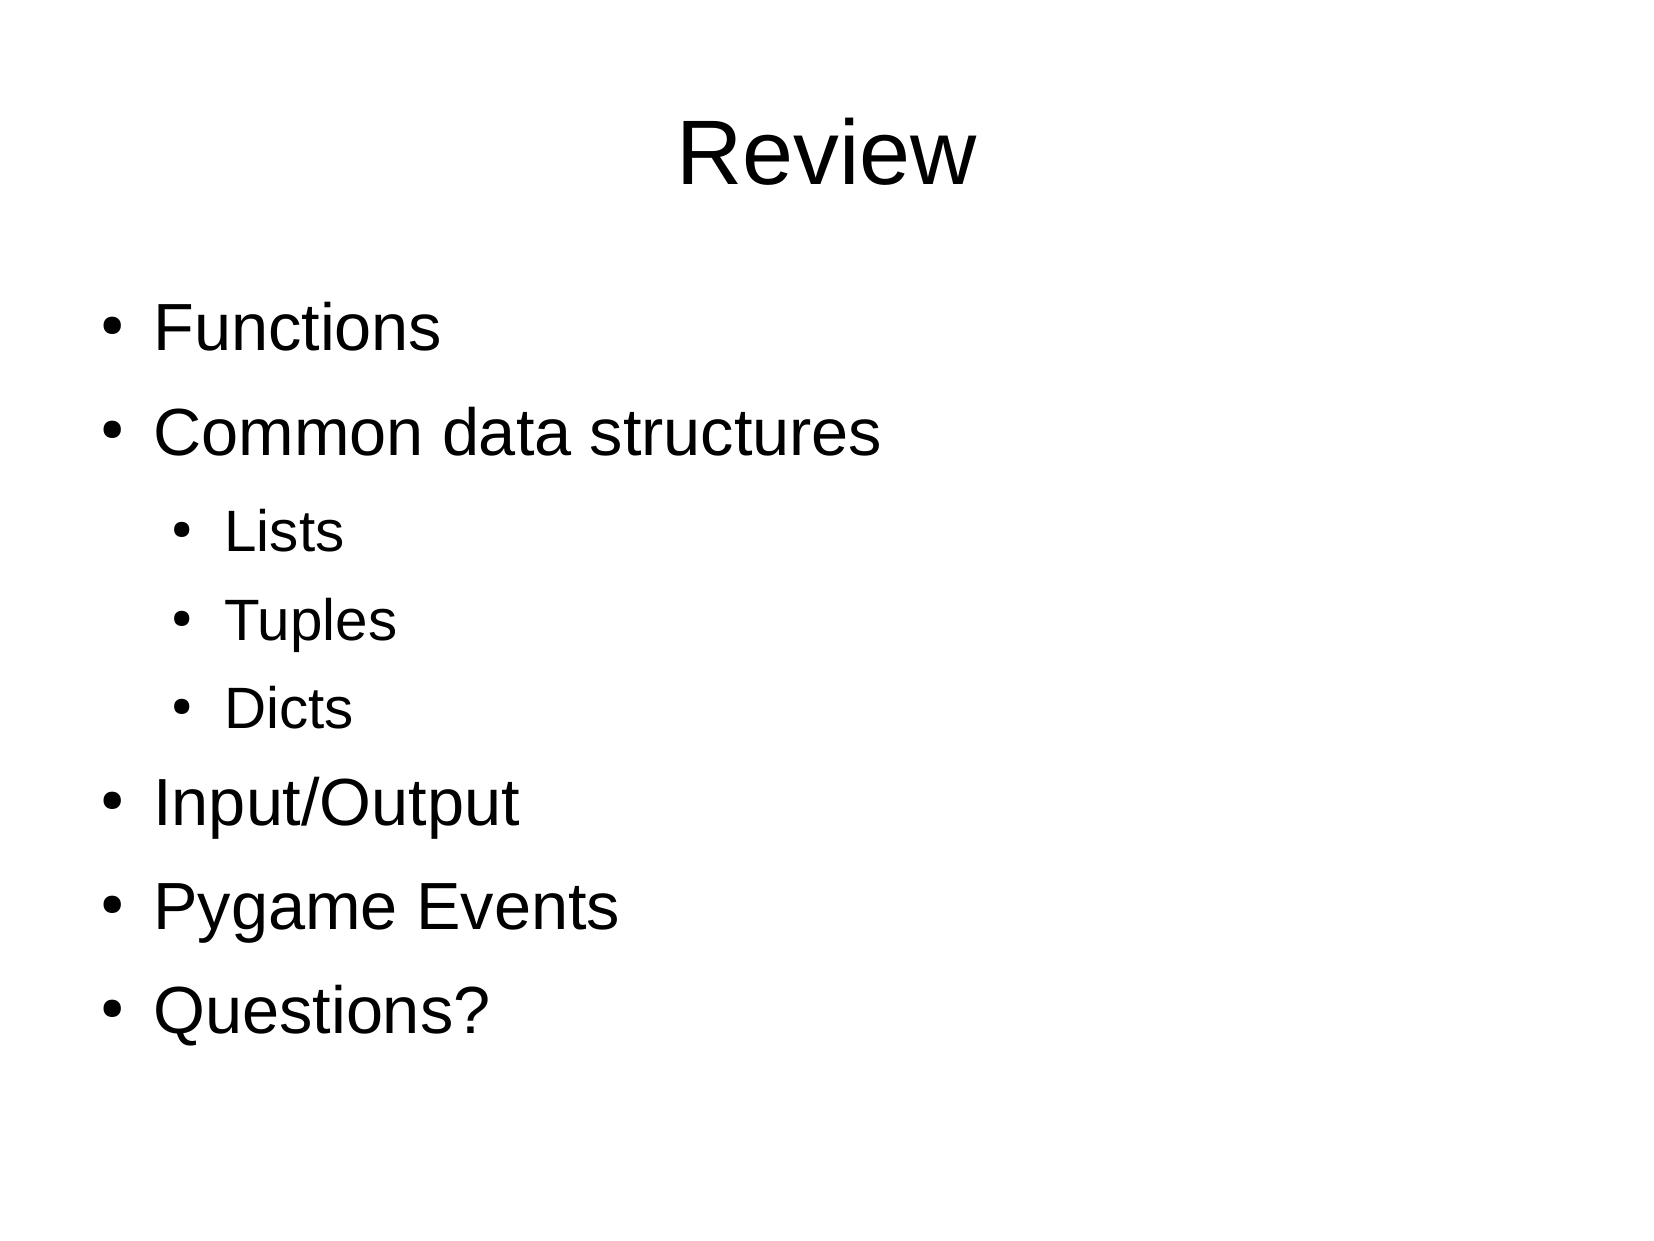

# Review
Functions
Common data structures
Lists
Tuples
Dicts
Input/Output
Pygame Events
Questions?